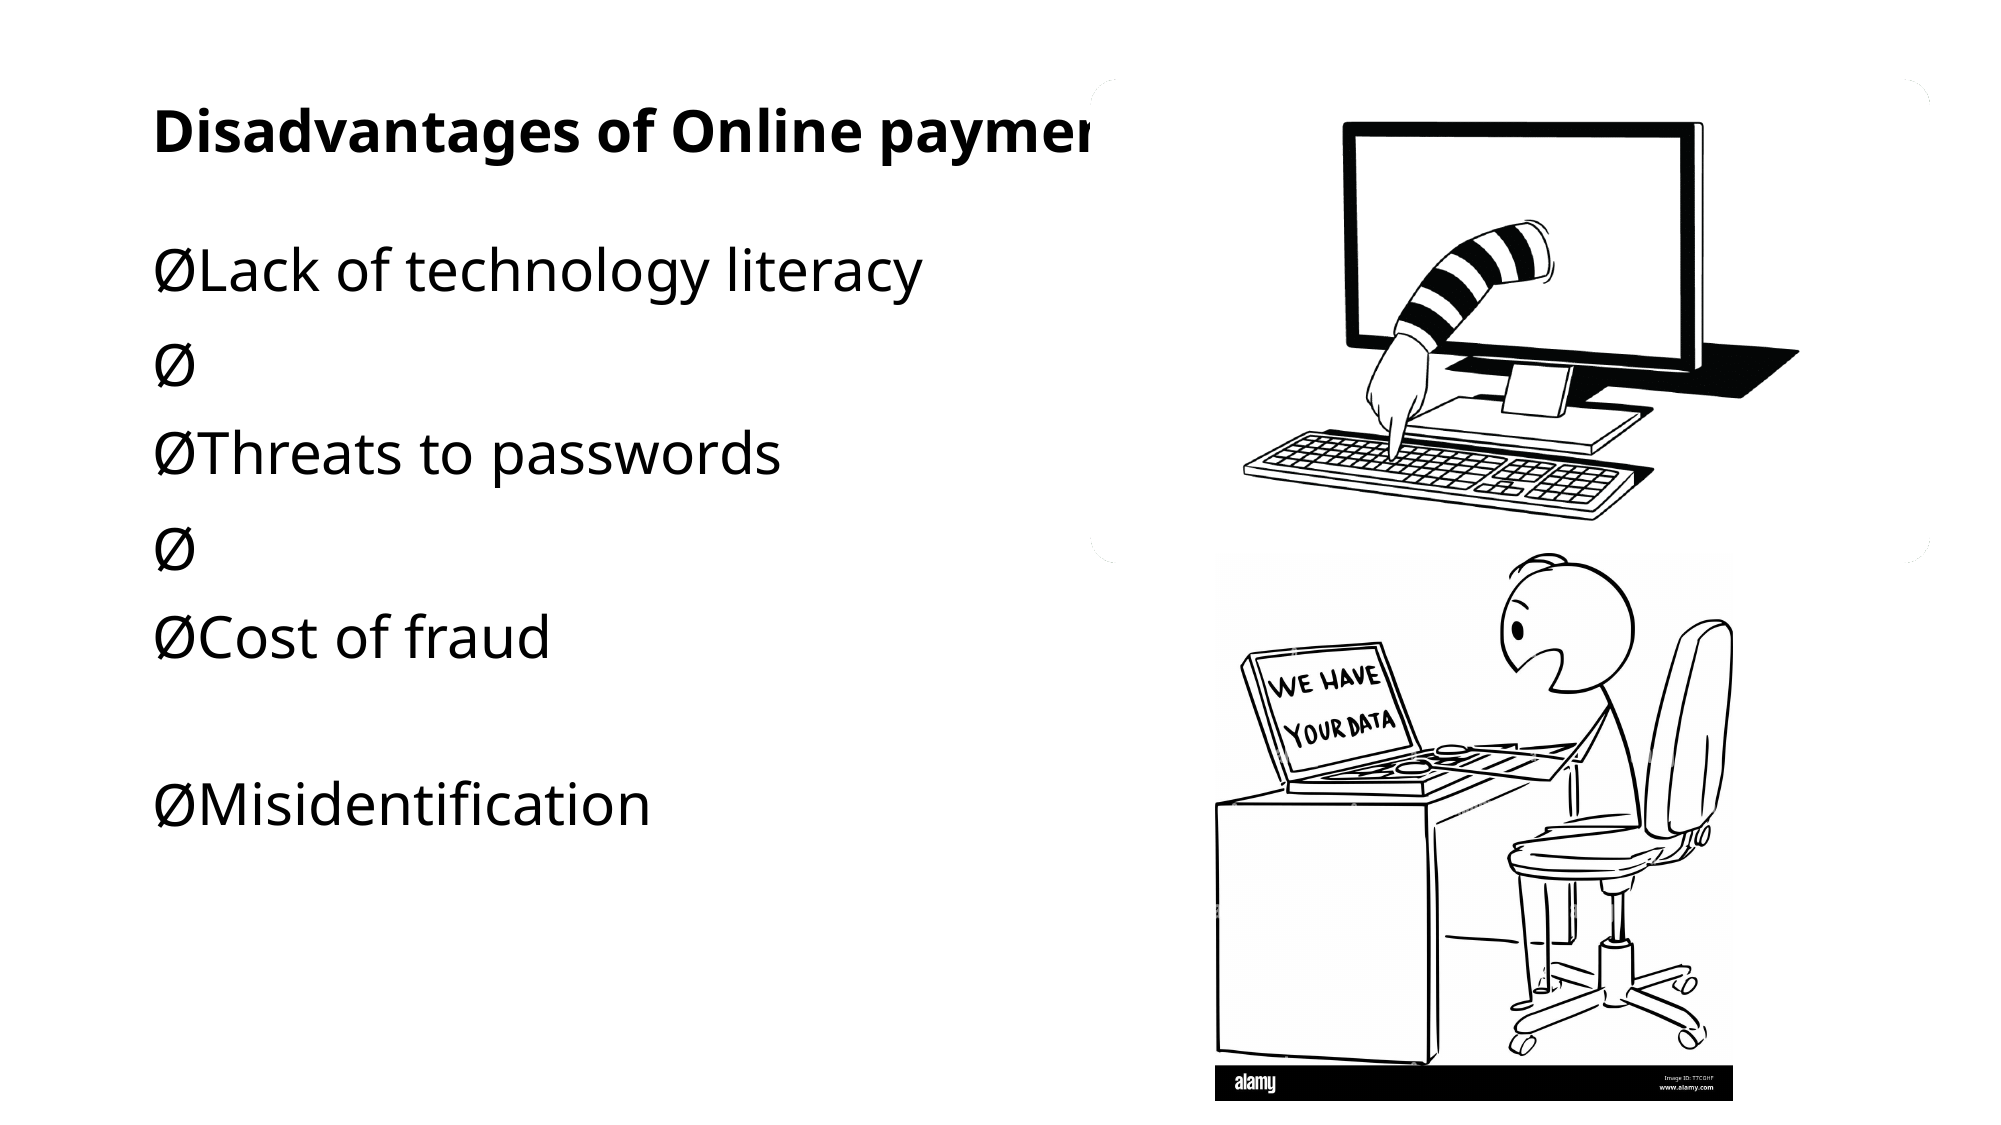

# Disadvantages of Online payments
Lack of technology literacy
Threats to passwords
Cost of fraud
Misidentification